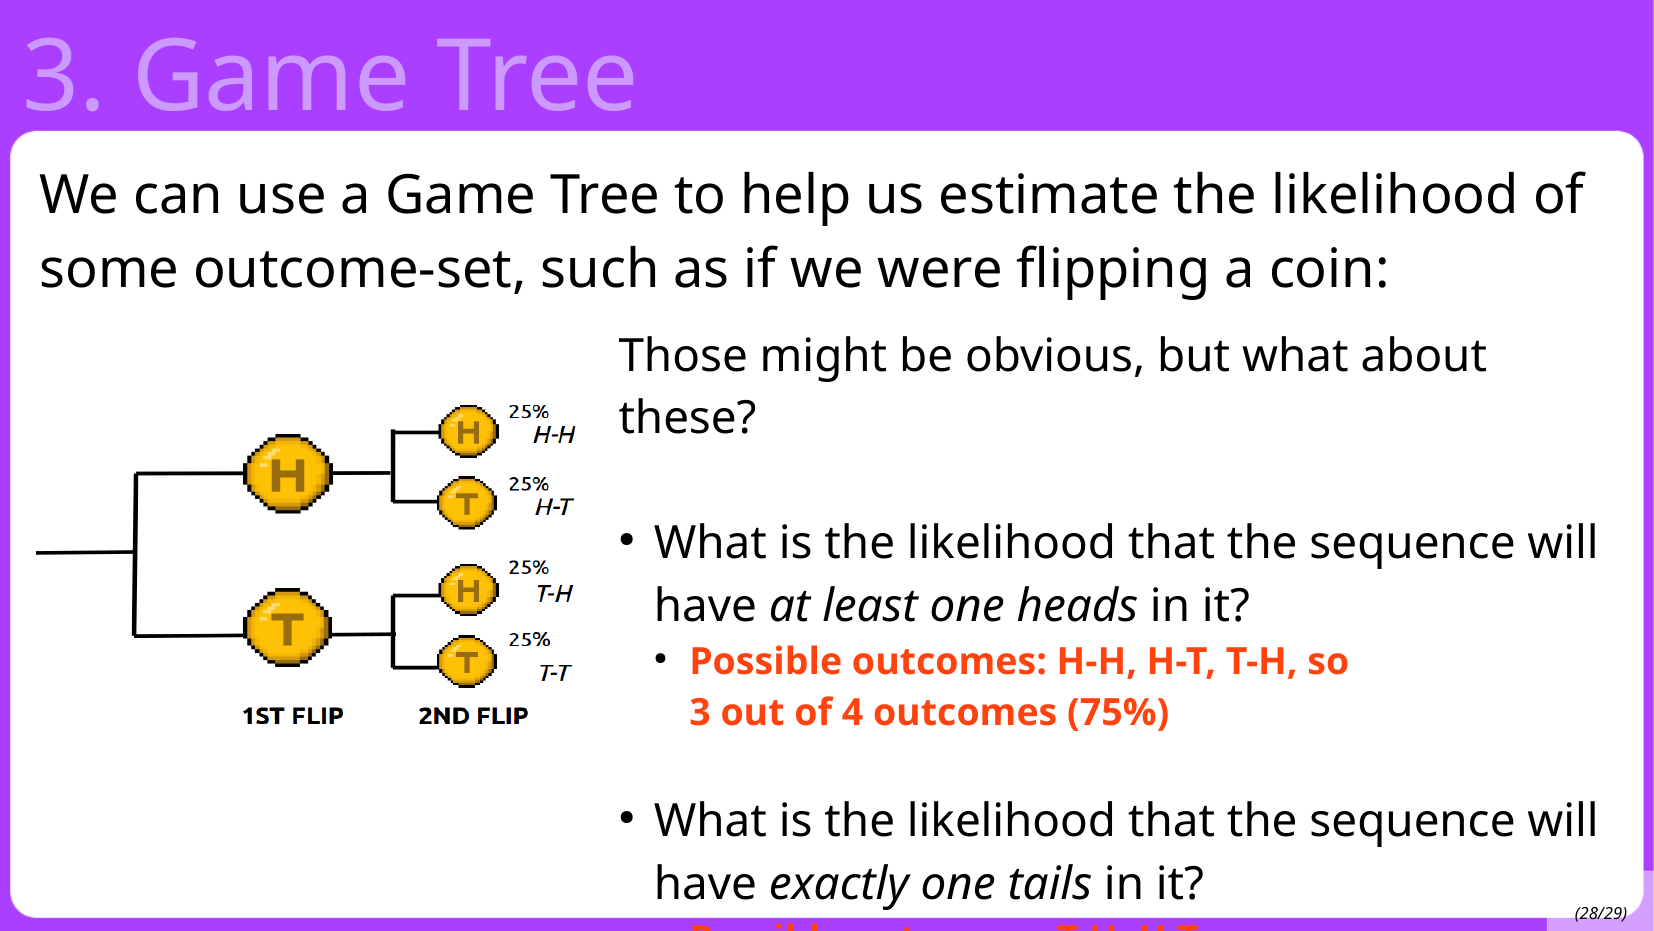

# 3. Game Tree
We can use a Game Tree to help us estimate the likelihood of some outcome-set, such as if we were flipping a coin:
Those might be obvious, but what about these?
What is the likelihood that the sequence will have at least one heads in it?
Possible outcomes: H-H, H-T, T-H, so
3 out of 4 outcomes (75%)
What is the likelihood that the sequence will have exactly one tails in it?
Possible outcomes: T-H, H-T, so
2 out of 4 outcomes (50%)